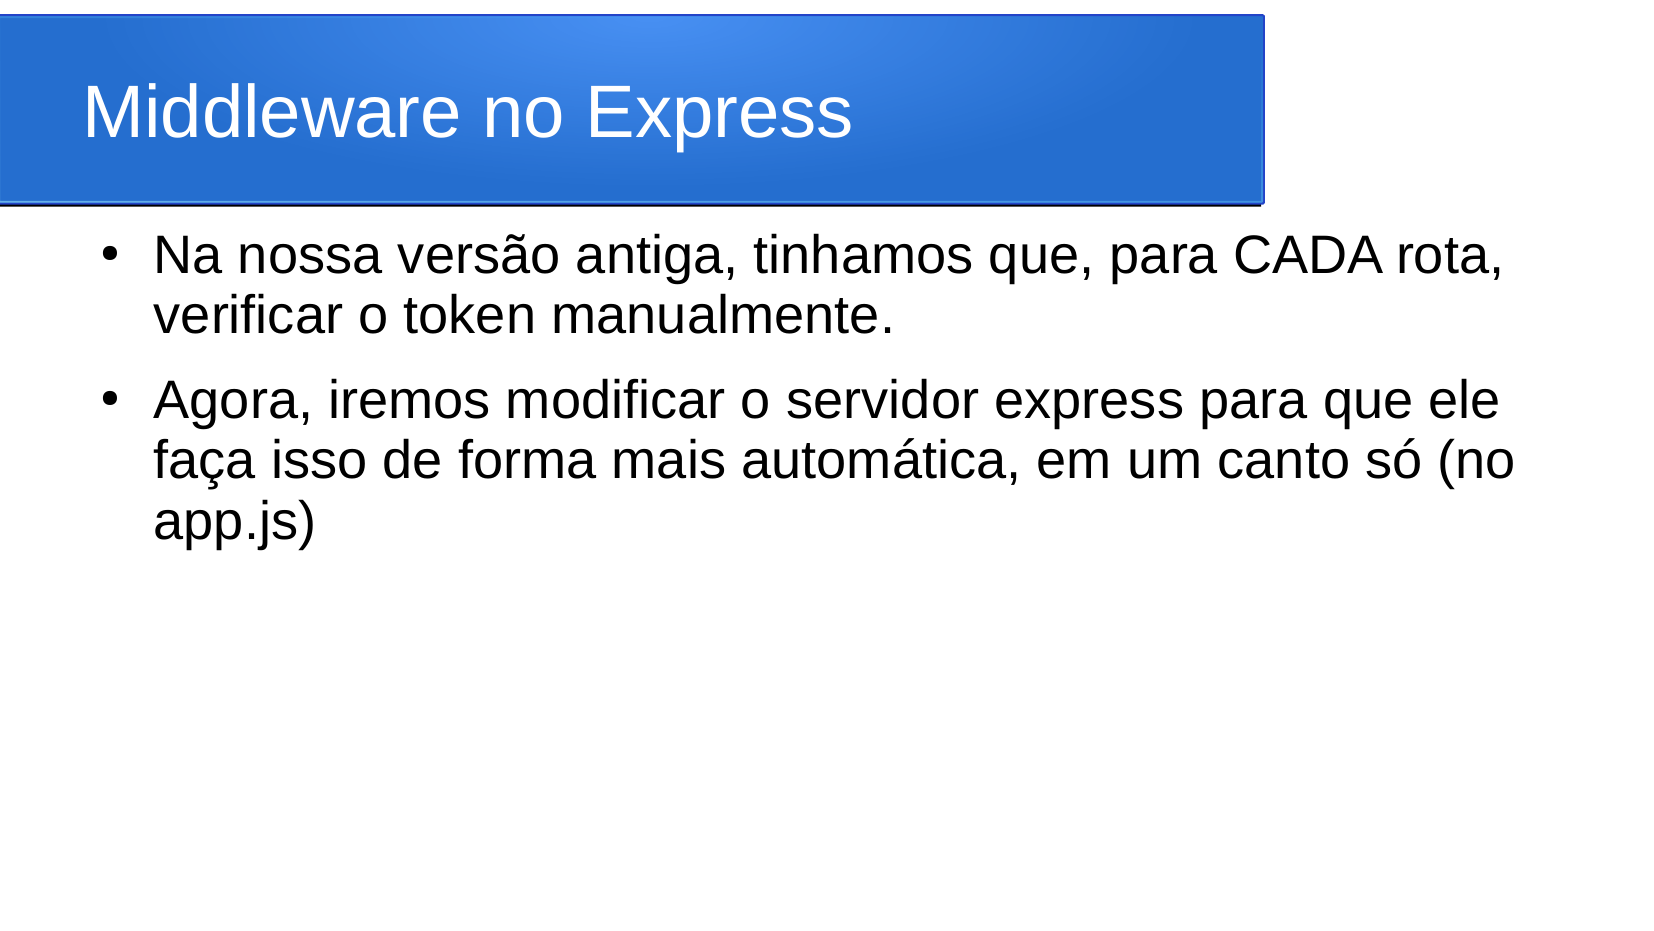

# Middleware no Express
Na nossa versão antiga, tinhamos que, para CADA rota, verificar o token manualmente.
Agora, iremos modificar o servidor express para que ele faça isso de forma mais automática, em um canto só (no app.js)